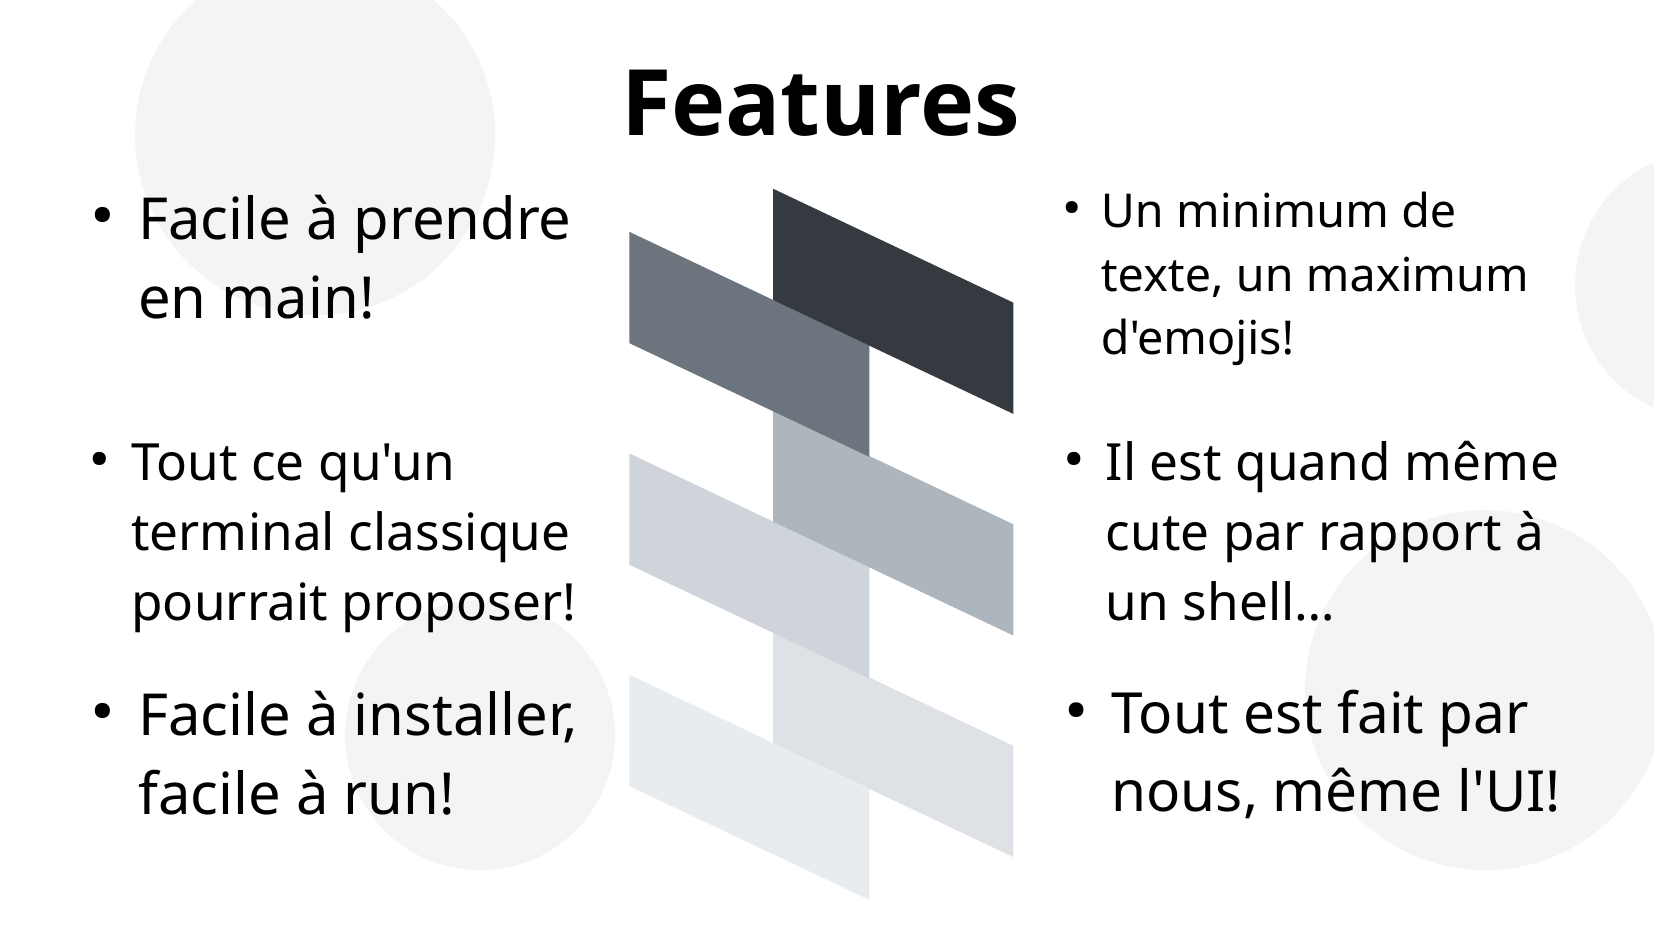

# Features
Facile à prendre en main!
Un minimum de texte, un maximum d'emojis!
Tout ce qu'un terminal classique pourrait proposer!
Il est quand même cute par rapport à un shell…
Facile à installer, facile à run!
Tout est fait par nous, même l'UI!